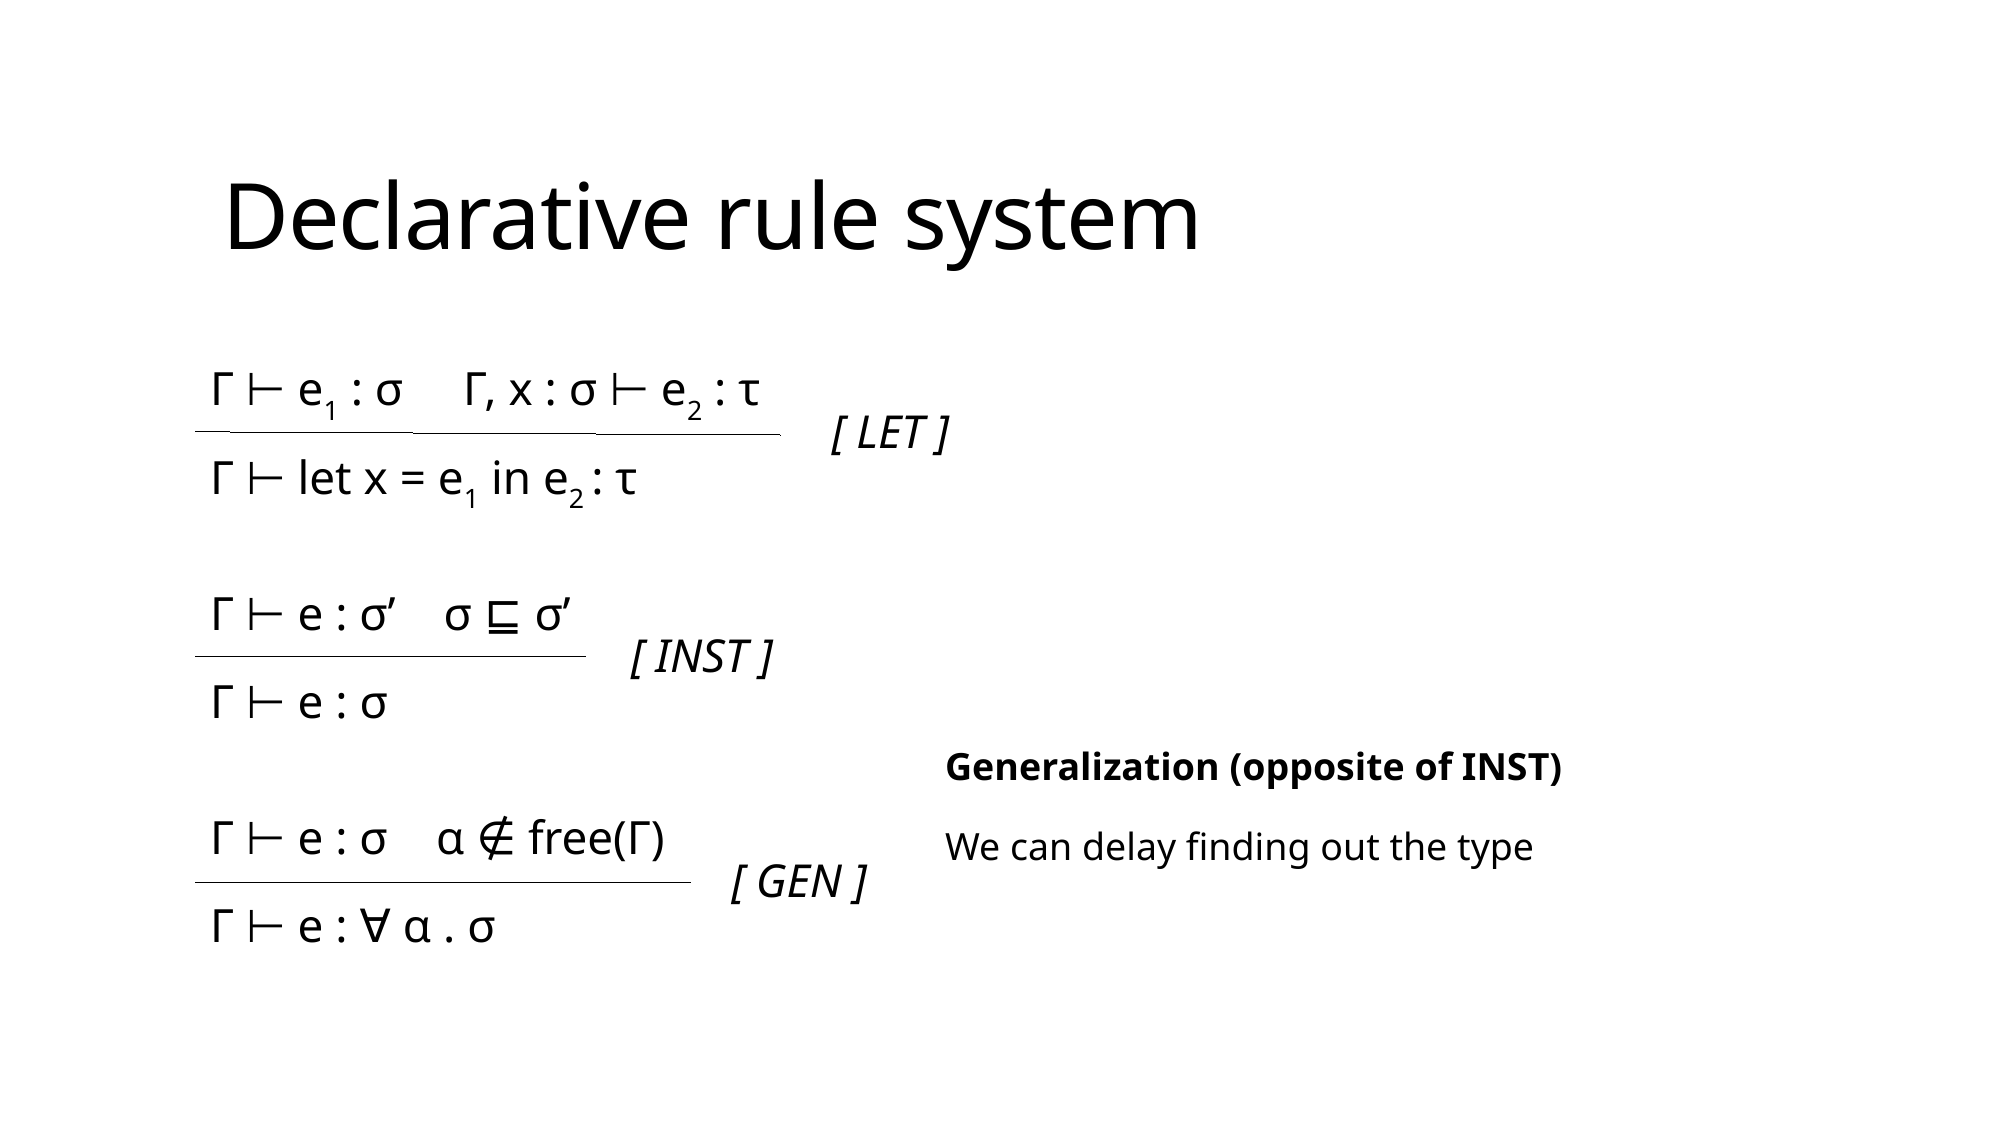

# Declarative rule system
Γ ⊢ e1 : σ Γ, x : σ ⊢ e2 : τ
[ LET ]
Γ ⊢ let x = e1 in e2 : τ
Γ ⊢ e : σ’ σ ⊑ σ’
[ INST ]
Γ ⊢ e : σ
Generalization (opposite of INST)
We can delay finding out the type
Γ ⊢ e : σ α ∉ free(Γ)
[ GEN ]
Γ ⊢ e : ∀ α . σ